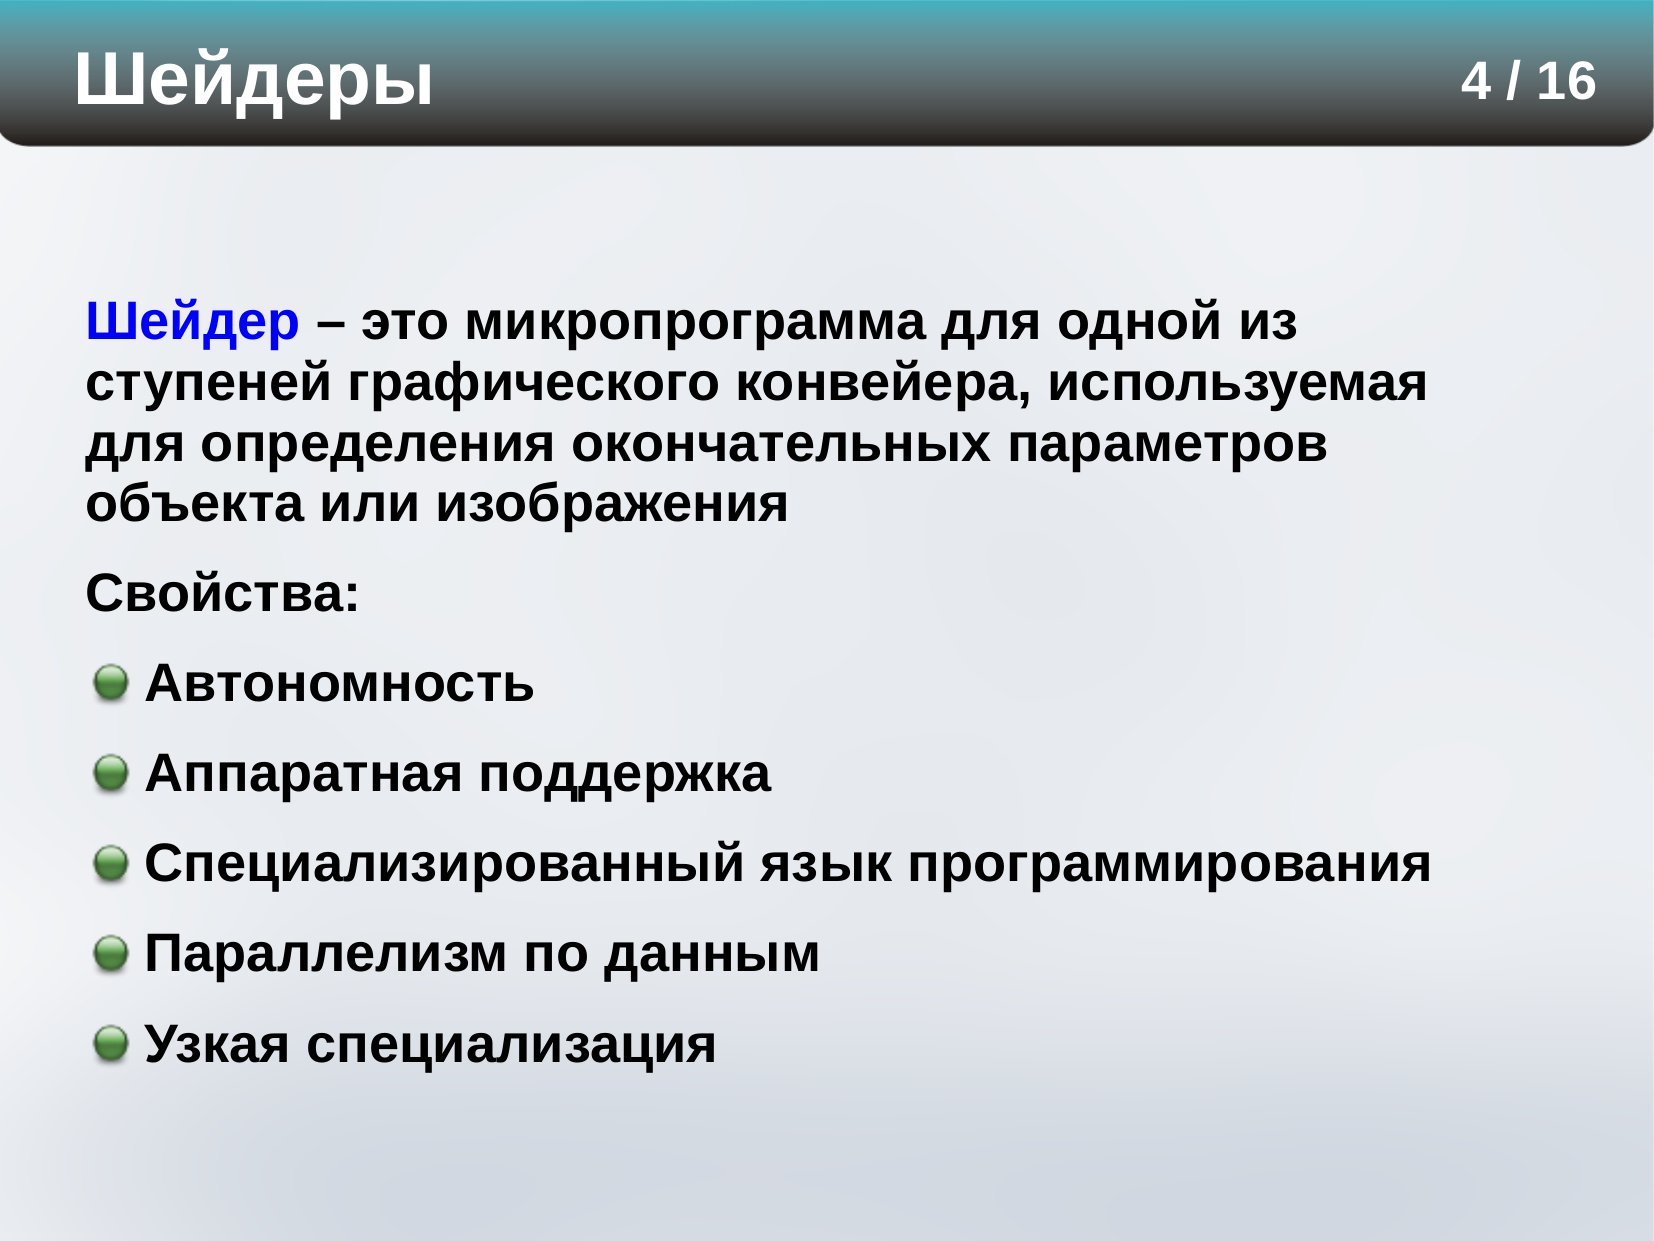

Шейдеры
Шейдер – это микропрограмма для одной из ступеней графического конвейера, используемая для определения окончательных параметров объекта или изображения
Свойства:
Автономность
Аппаратная поддержка
Специализированный язык программирования
Параллелизм по данным
Узкая специализация